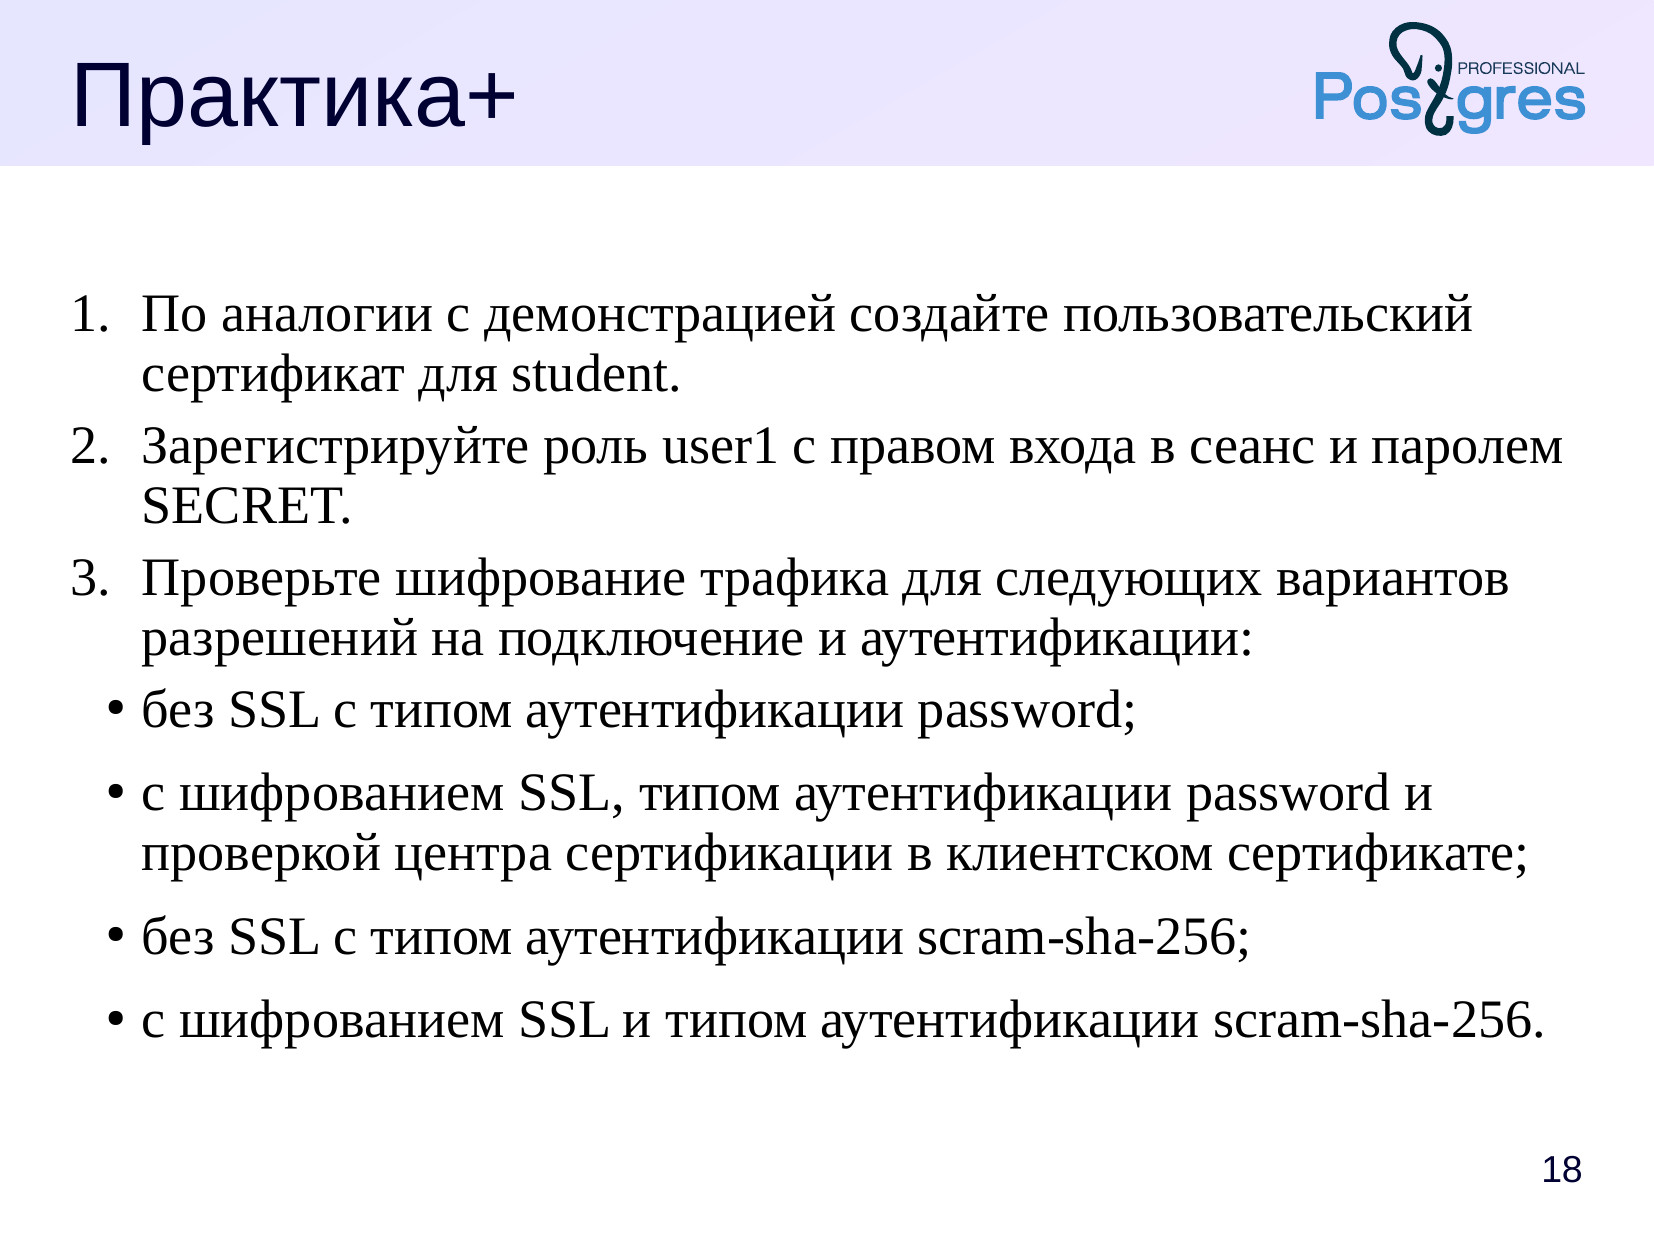

# Практика+
По аналогии с демонстрацией создайте пользовательский сертификат для student.
Зарегистрируйте роль user1 с правом входа в сеанс и паролем SECRET.
Проверьте шифрование трафика для следующих вариантов разрешений на подключение и аутентификации:
без SSL с типом аутентификации password;
с шифрованием SSL, типом аутентификации password и проверкой центра сертификации в клиентском сертификате;
без SSL с типом аутентификации scram-sha-256;
с шифрованием SSL и типом аутентификации scram-sha-256.